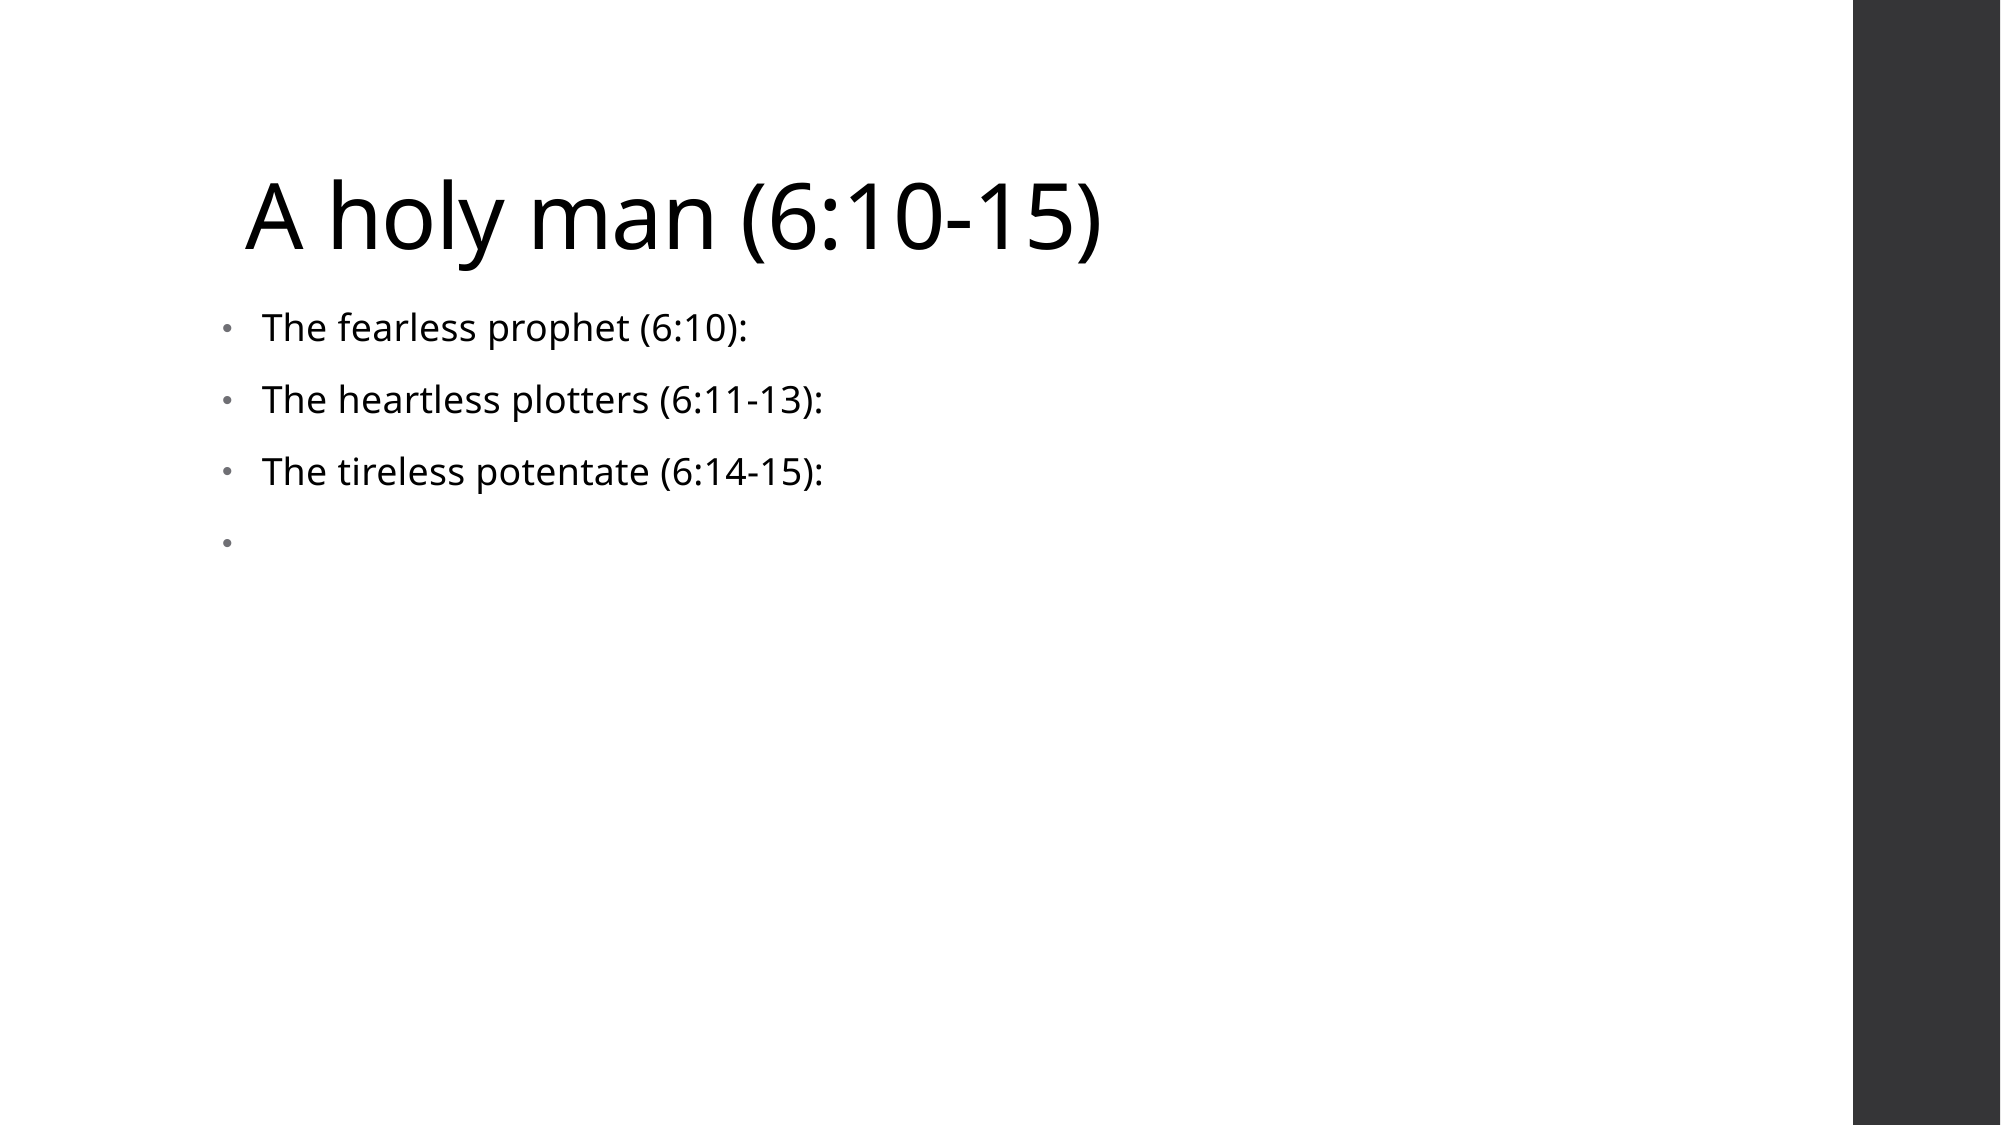

# A holy man (6:10-15)
 The fearless prophet (6:10):
 The heartless plotters (6:11-13):
 The tireless potentate (6:14-15):